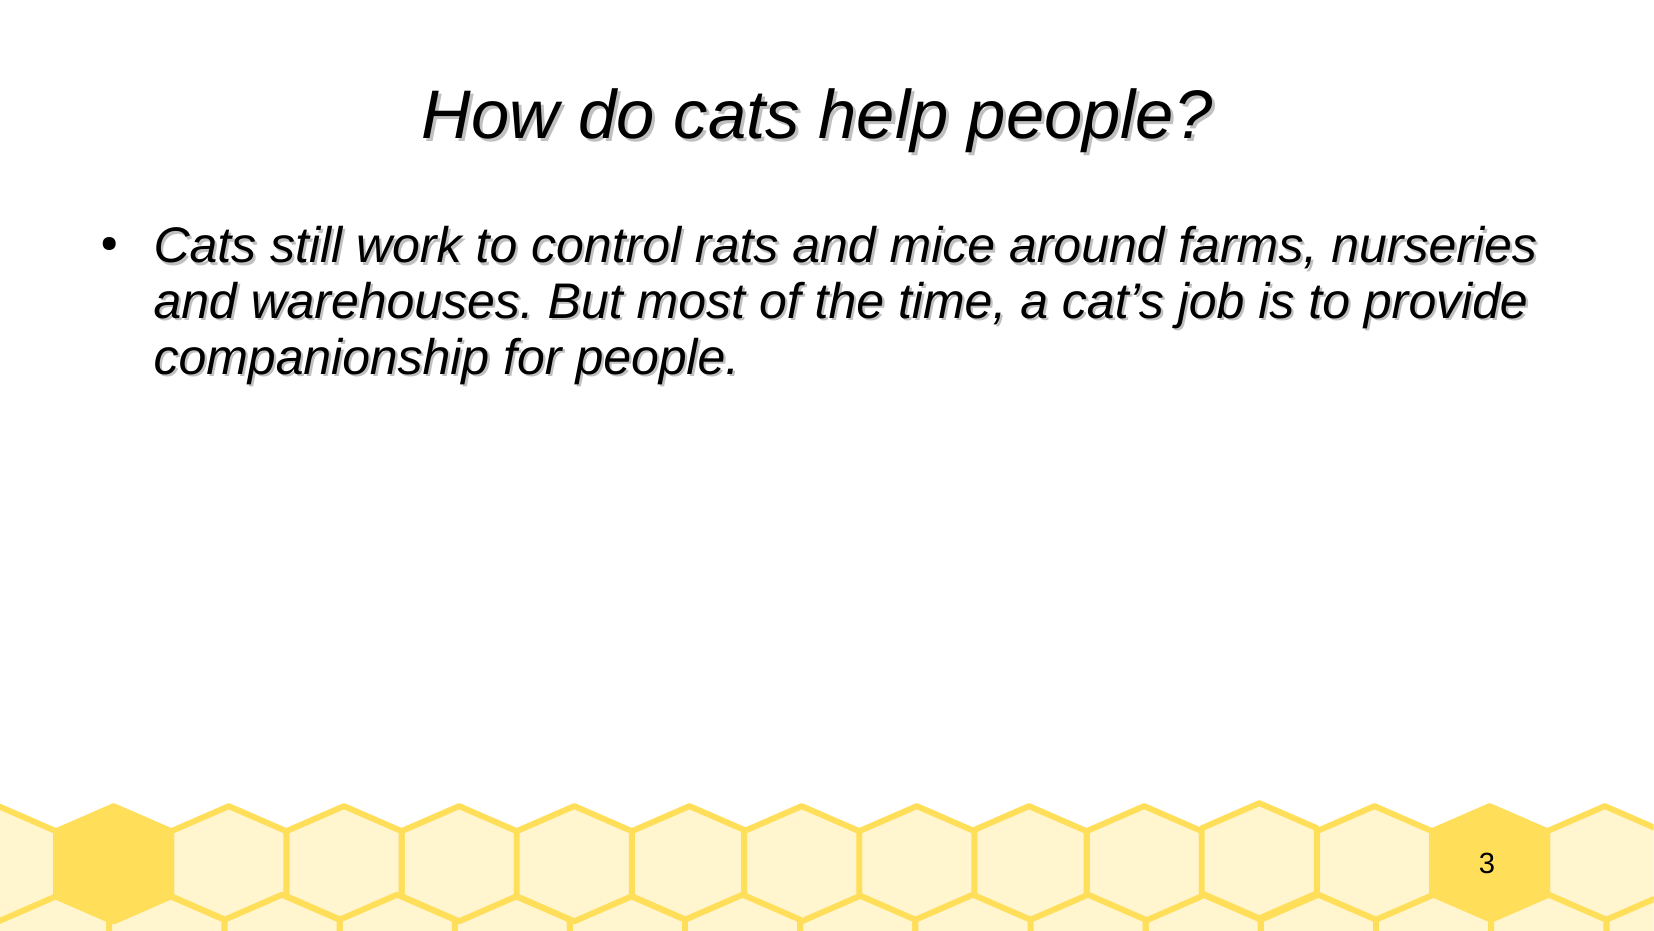

# How do cats help people?
Cats still work to control rats and mice around farms, nurseries and warehouses. But most of the time, a cat’s job is to provide companionship for people.